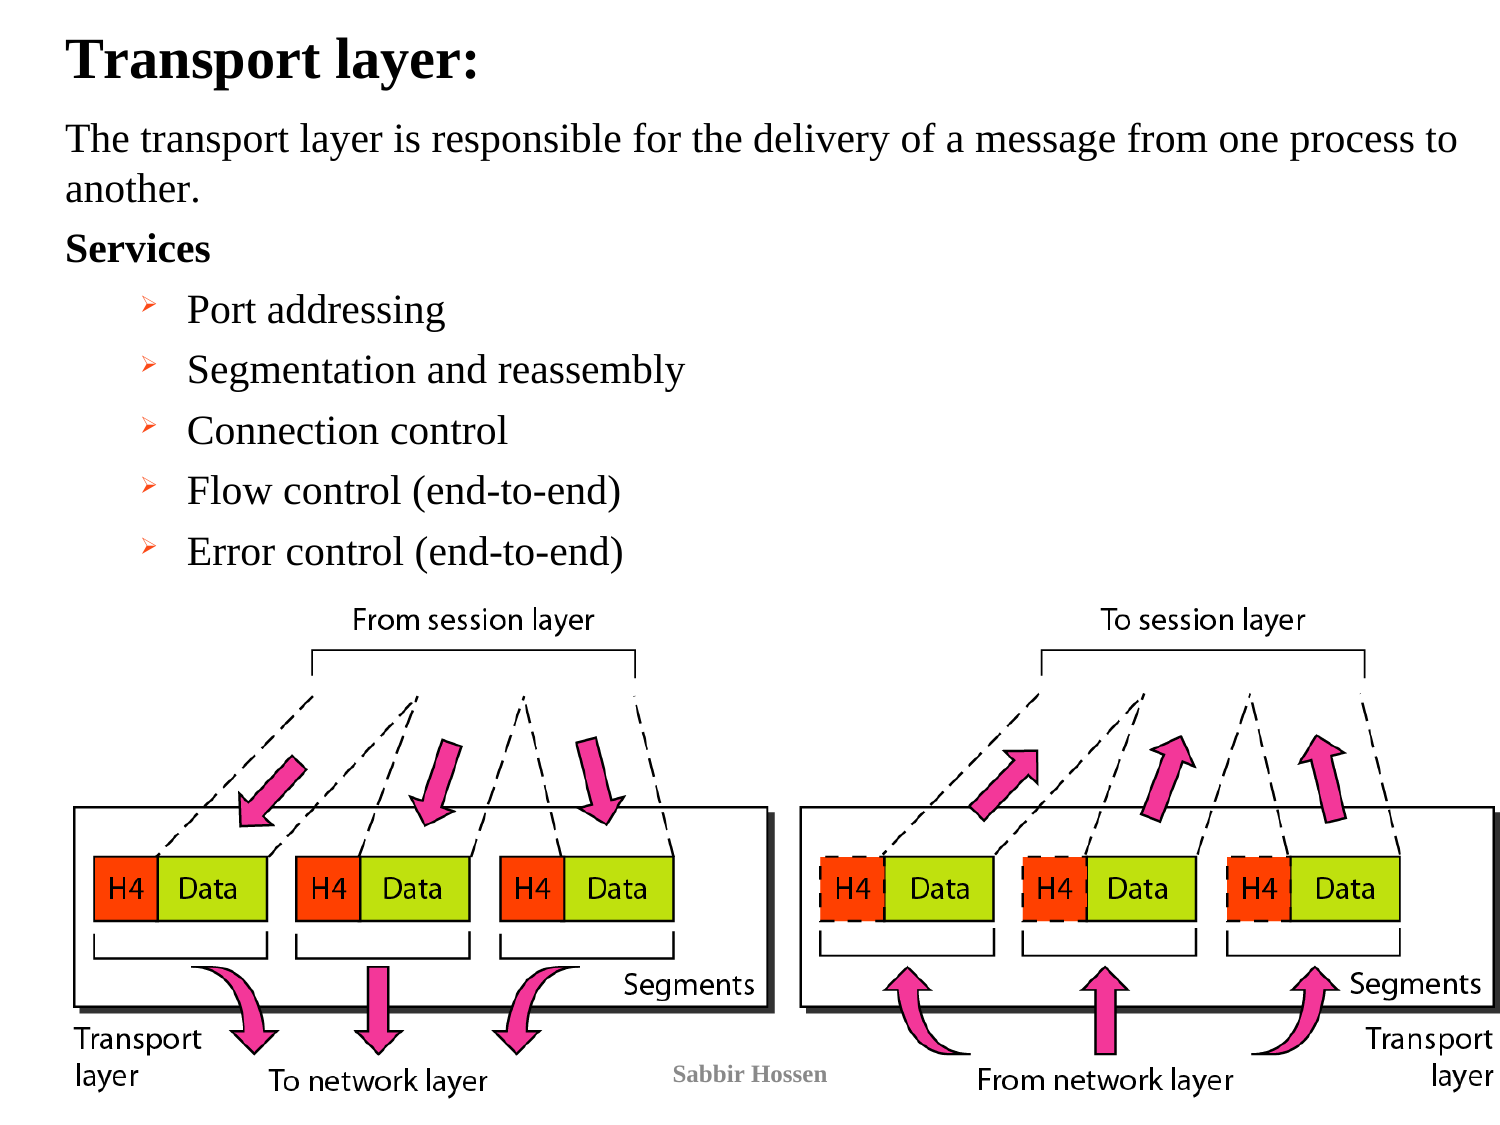

# Transport layer:
The transport layer is responsible for the delivery of a message from one process to another.
Services
Port addressing
Segmentation and reassembly
Connection control
Flow control (end-to-end)
Error control (end-to-end)
Sabbir Hossen